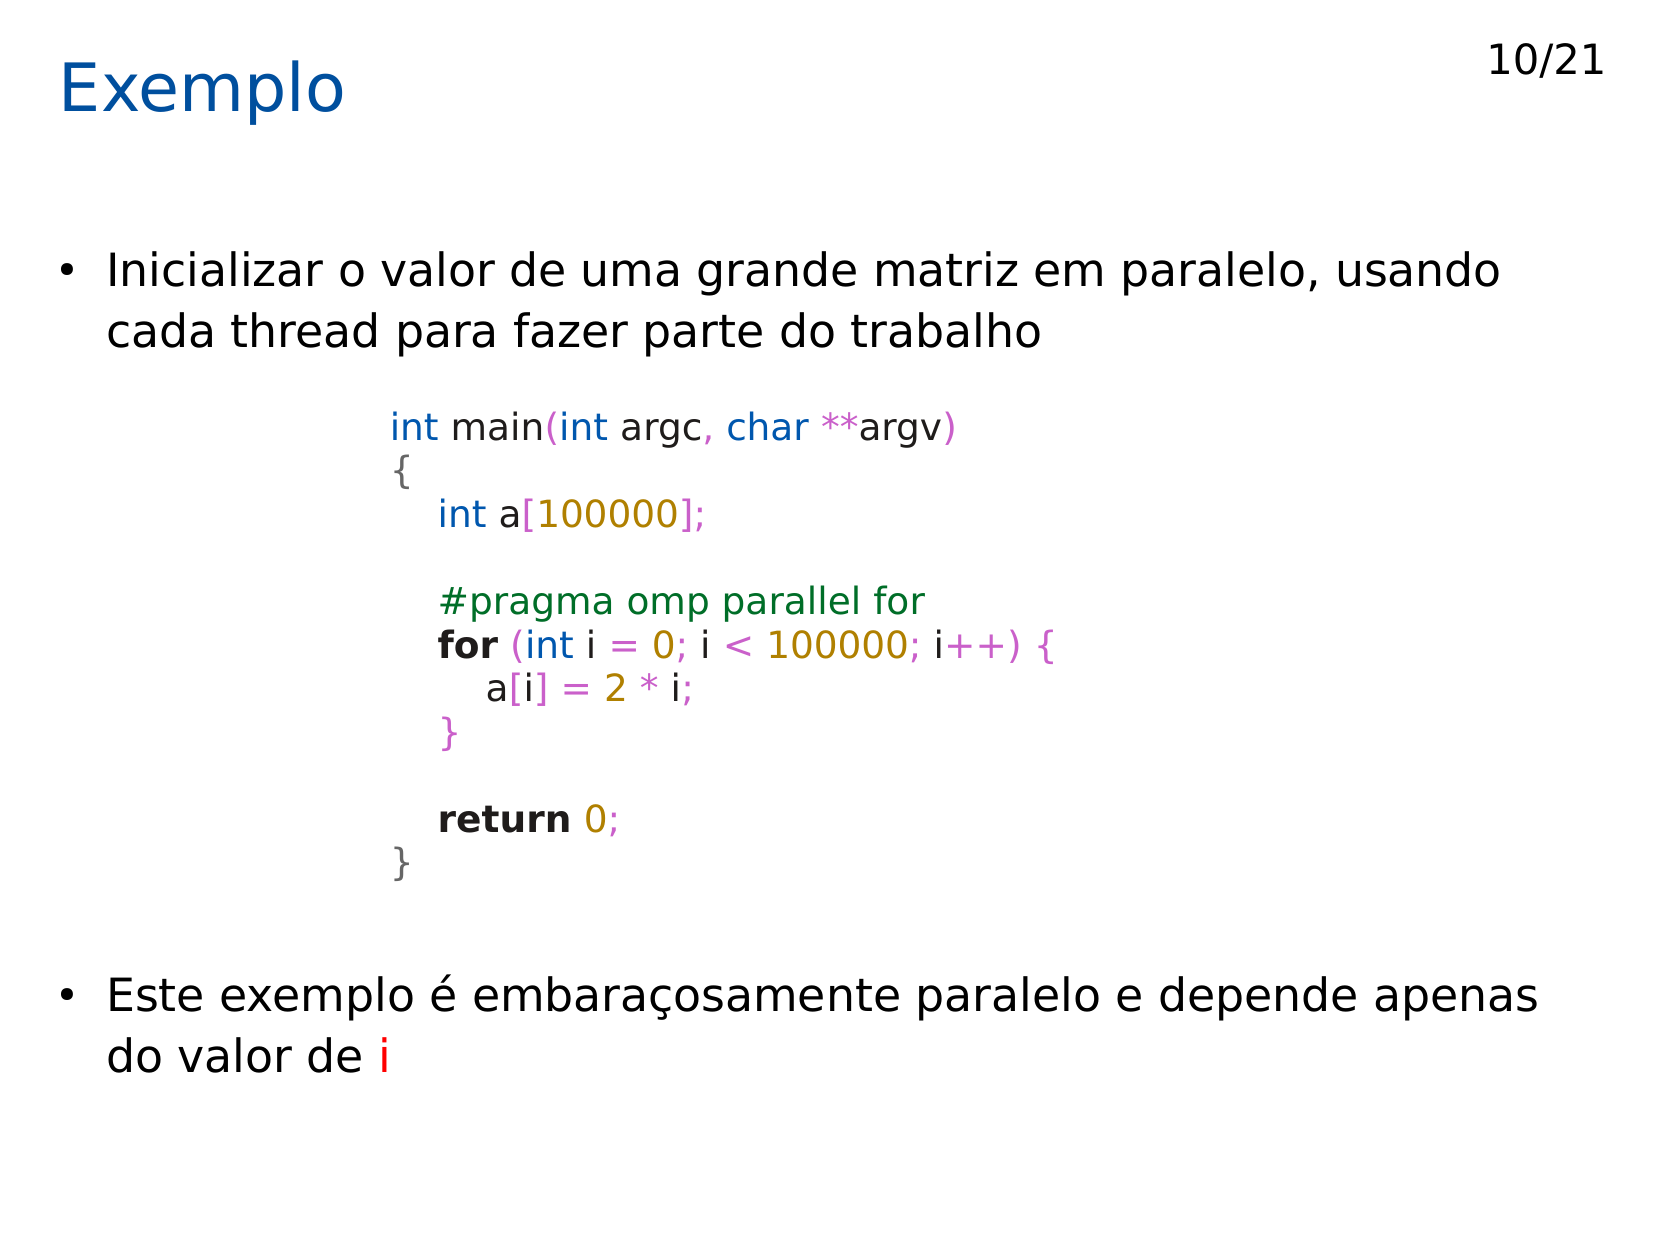

# Exemplo
10
Inicializar o valor de uma grande matriz em paralelo, usando cada thread para fazer parte do trabalho
Este exemplo é embaraçosamente paralelo e depende apenas do valor de i
int main(int argc, char **argv)
{
 int a[100000];
 #pragma omp parallel for
 for (int i = 0; i < 100000; i++) {
 a[i] = 2 * i;
 }
 return 0;
}